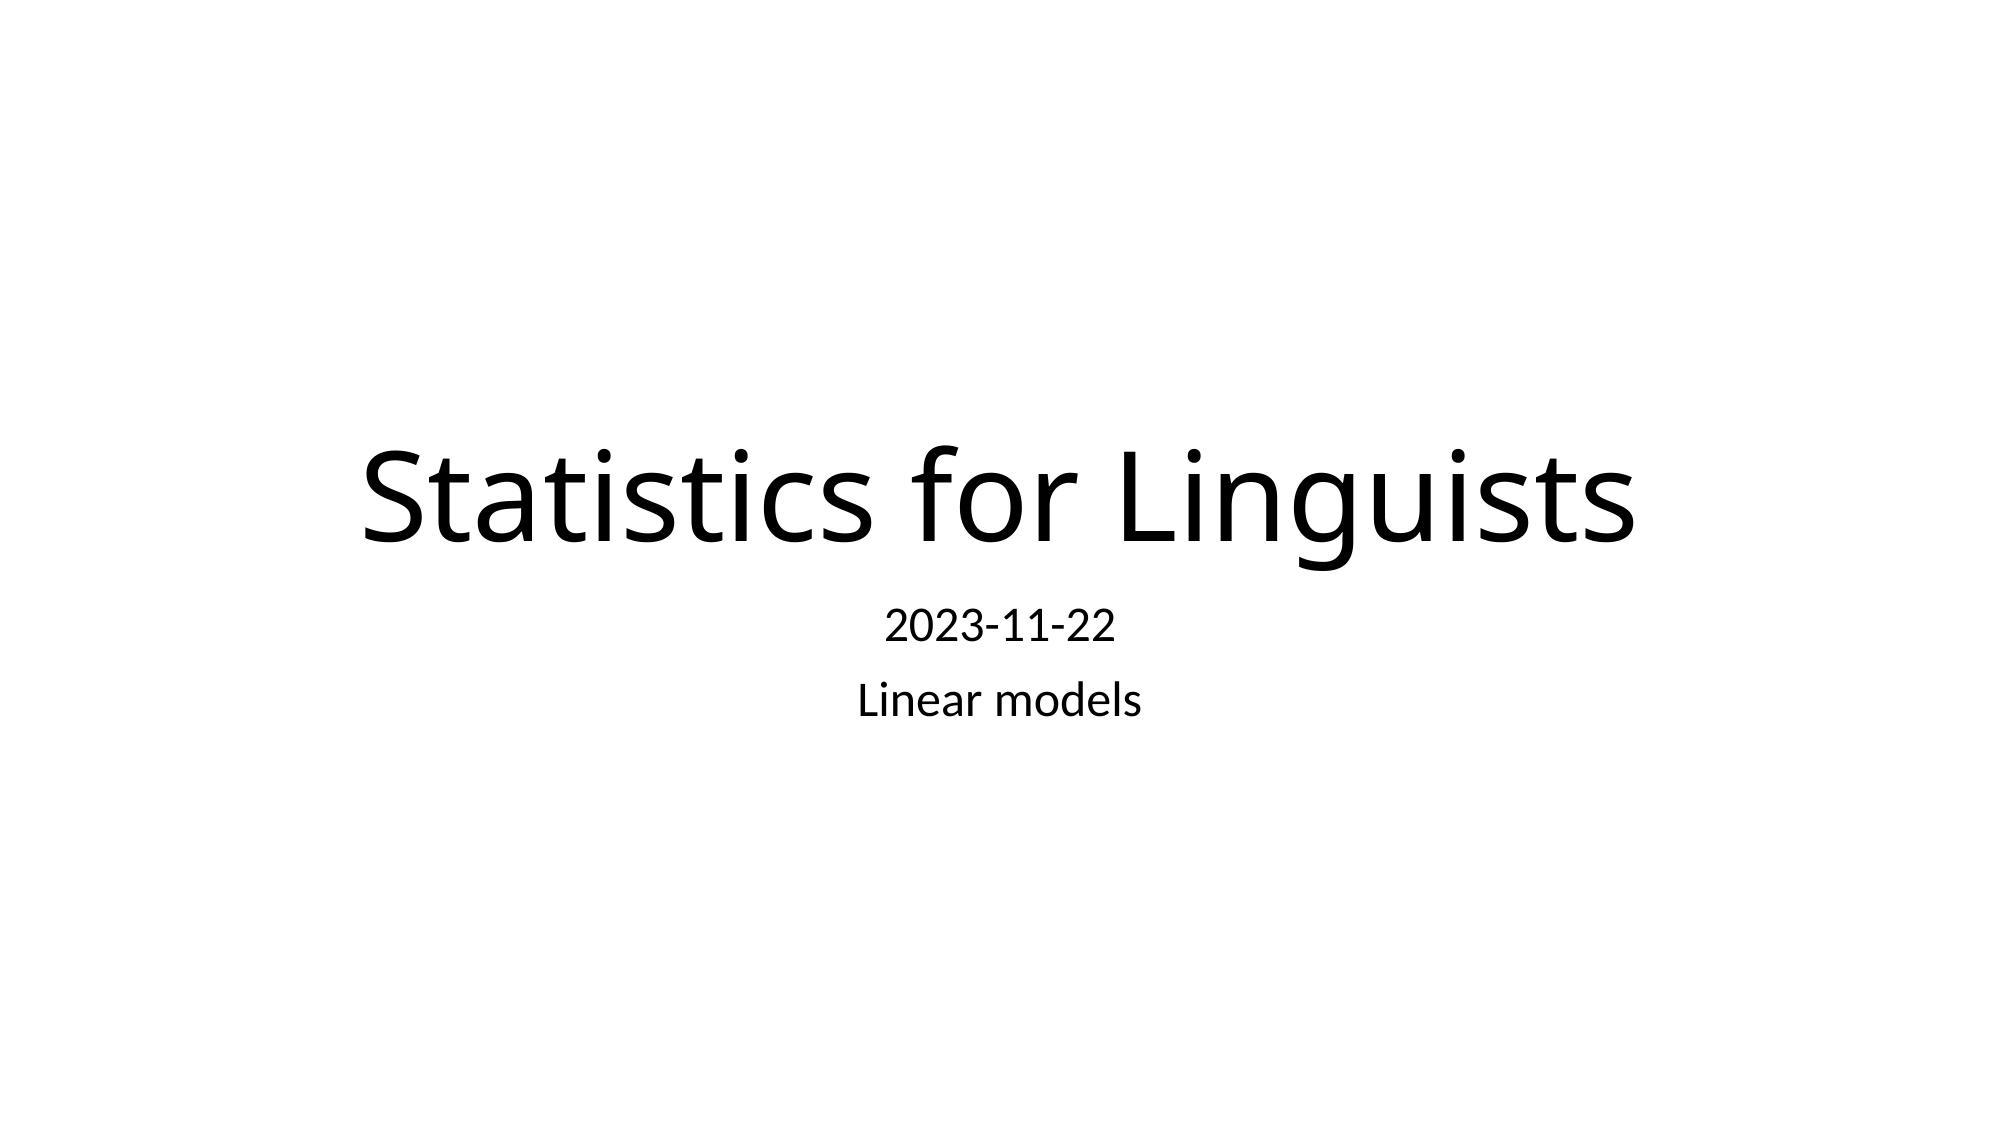

# Statistics for Linguists
2023-11-22
Linear models